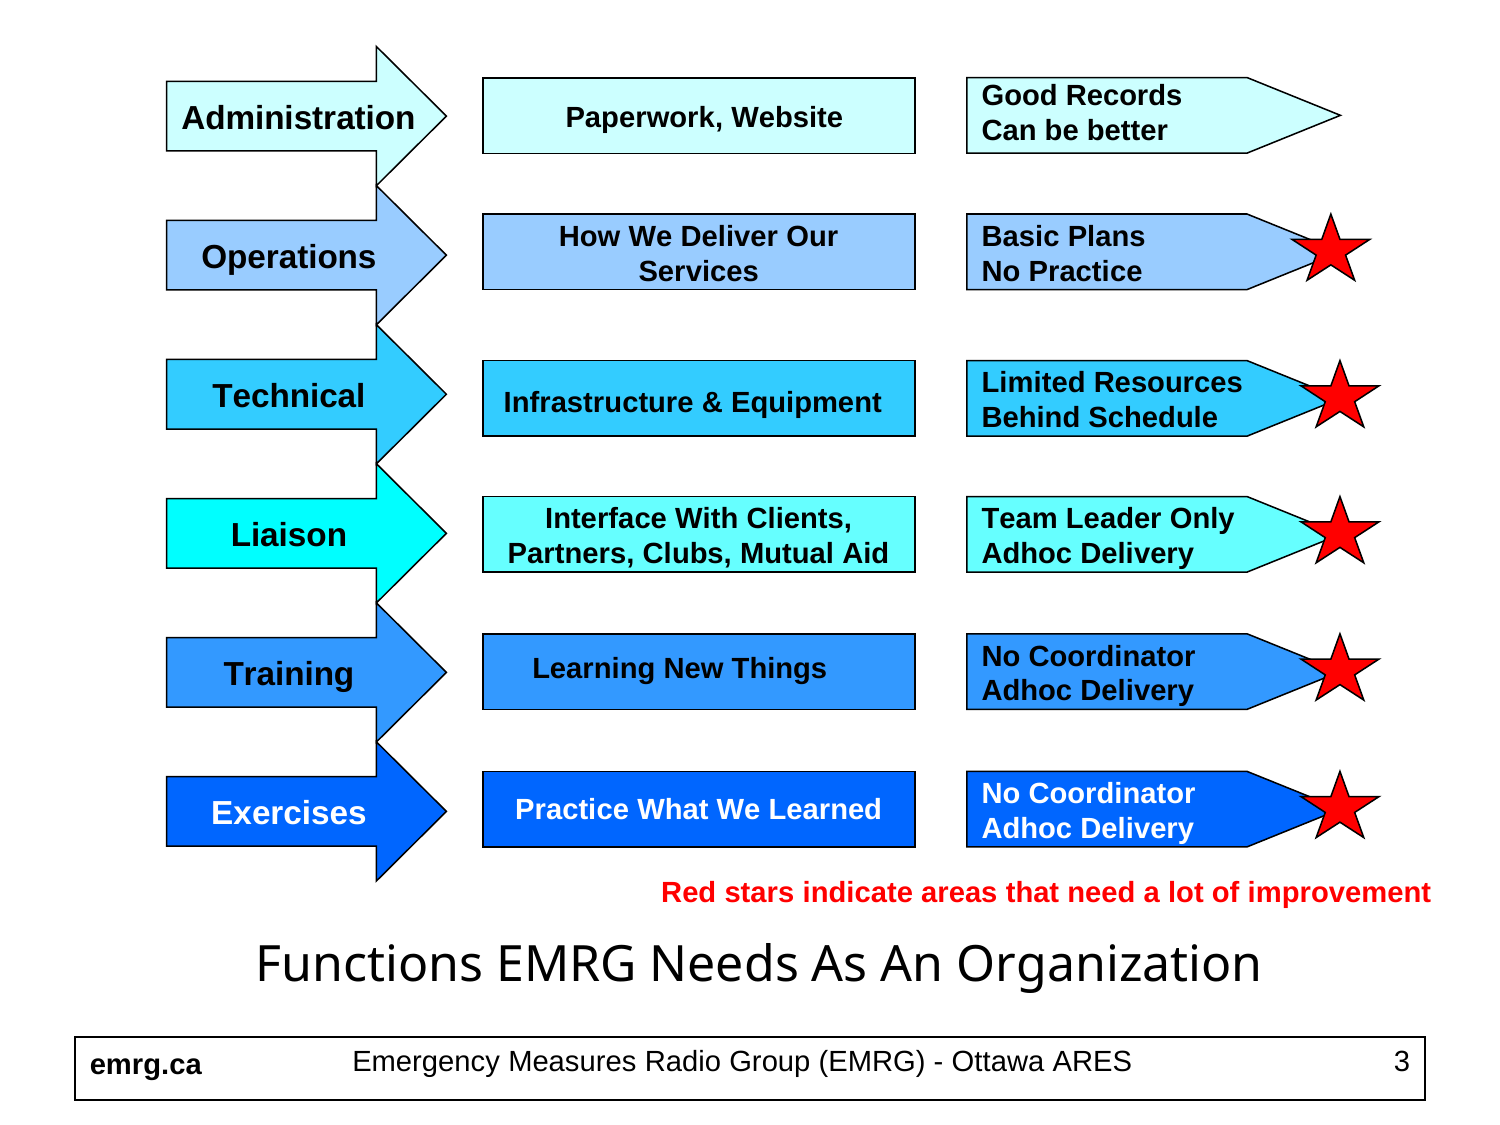

Administration
Good Records
Can be better
Paperwork, Website
Operations
How We Deliver Our Services
Basic Plans
No Practice
Technical
Limited Resources
Behind Schedule
Infrastructure & Equipment
Liaison
Interface With Clients, Partners, Clubs, Mutual Aid
Team Leader Only
Adhoc Delivery
Training
No Coordinator
Adhoc Delivery
Learning New Things
Exercises
No Coordinator
Adhoc Delivery
Practice What We Learned
Red stars indicate areas that need a lot of improvement
Functions EMRG Needs As An Organization
Emergency Measures Radio Group (EMRG) - Ottawa ARES
3